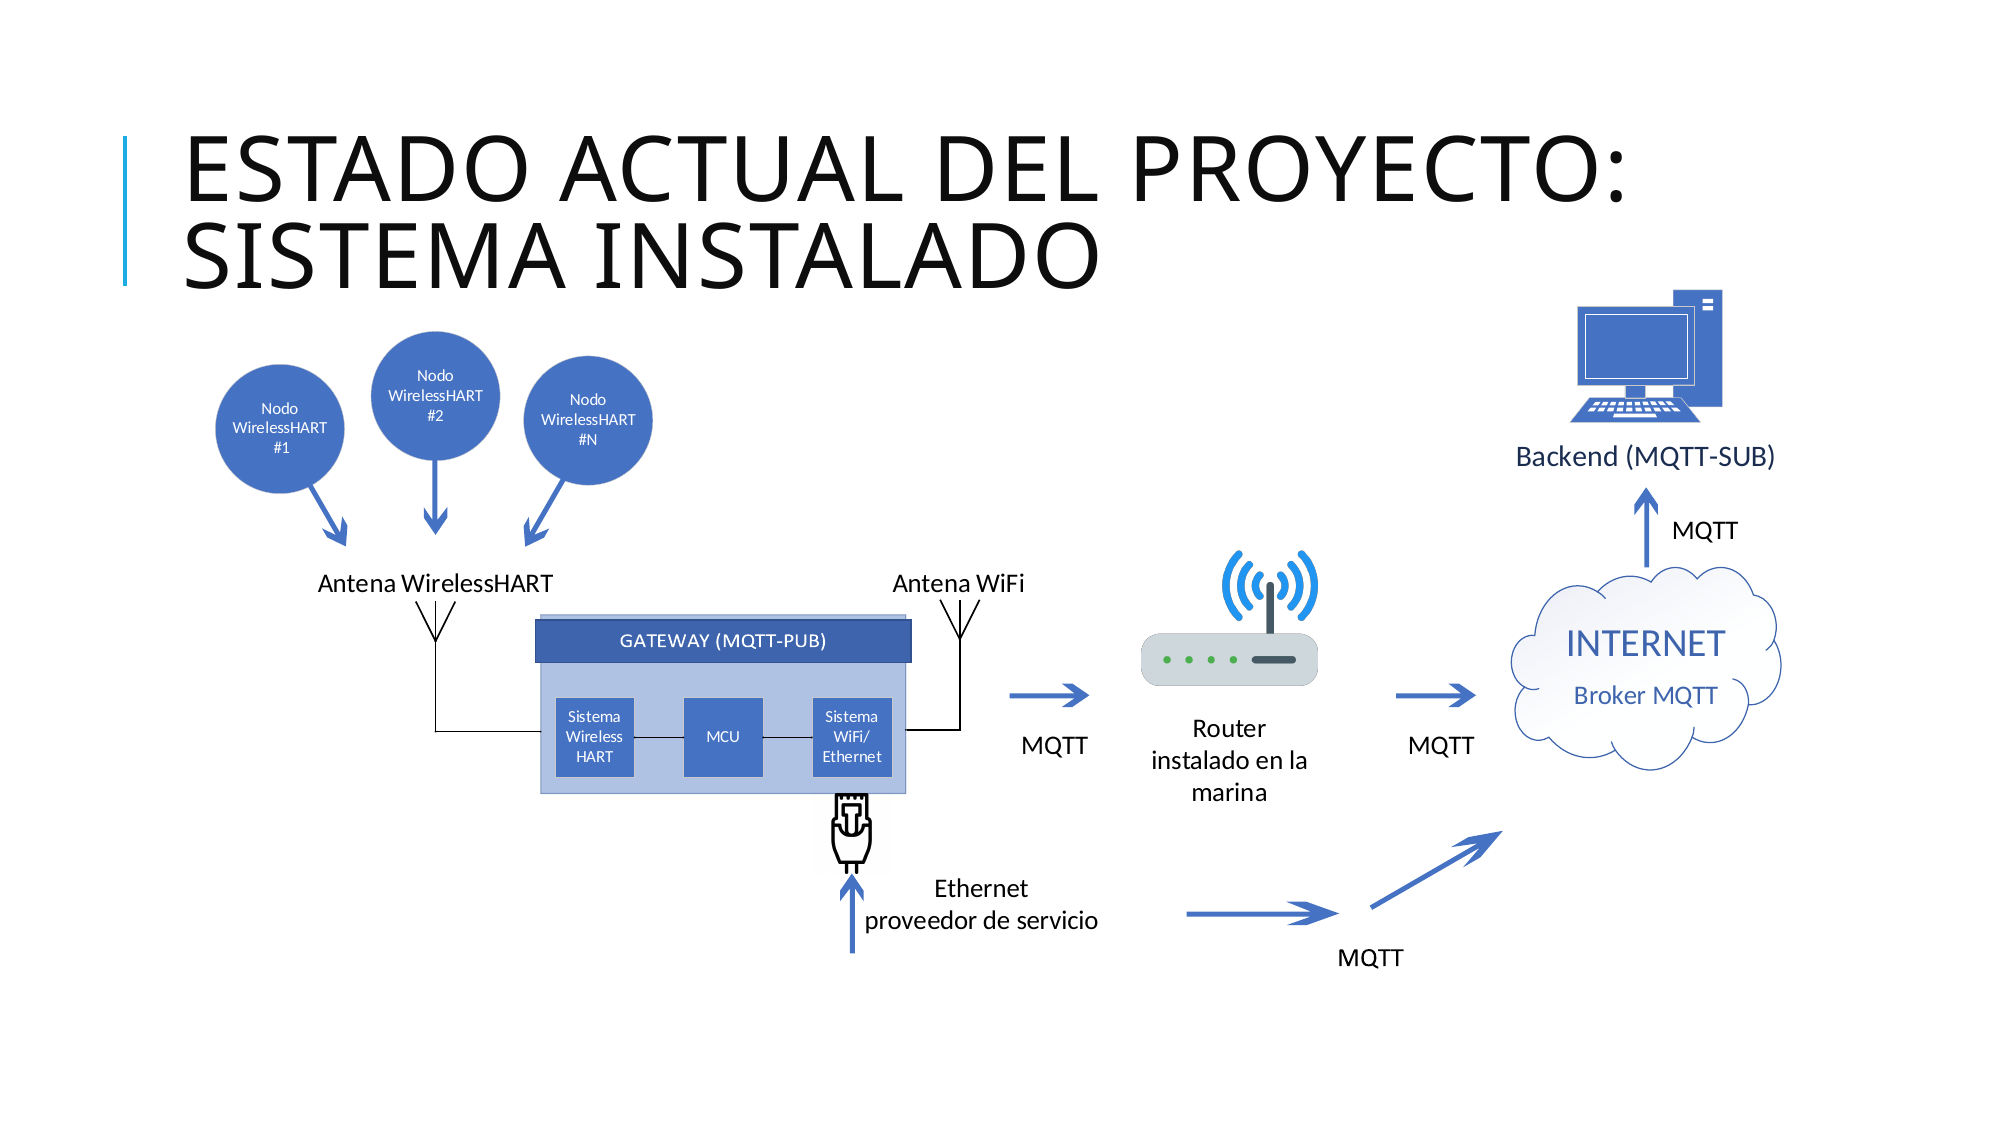

# Estado actual del proyecto: Sistema instalado